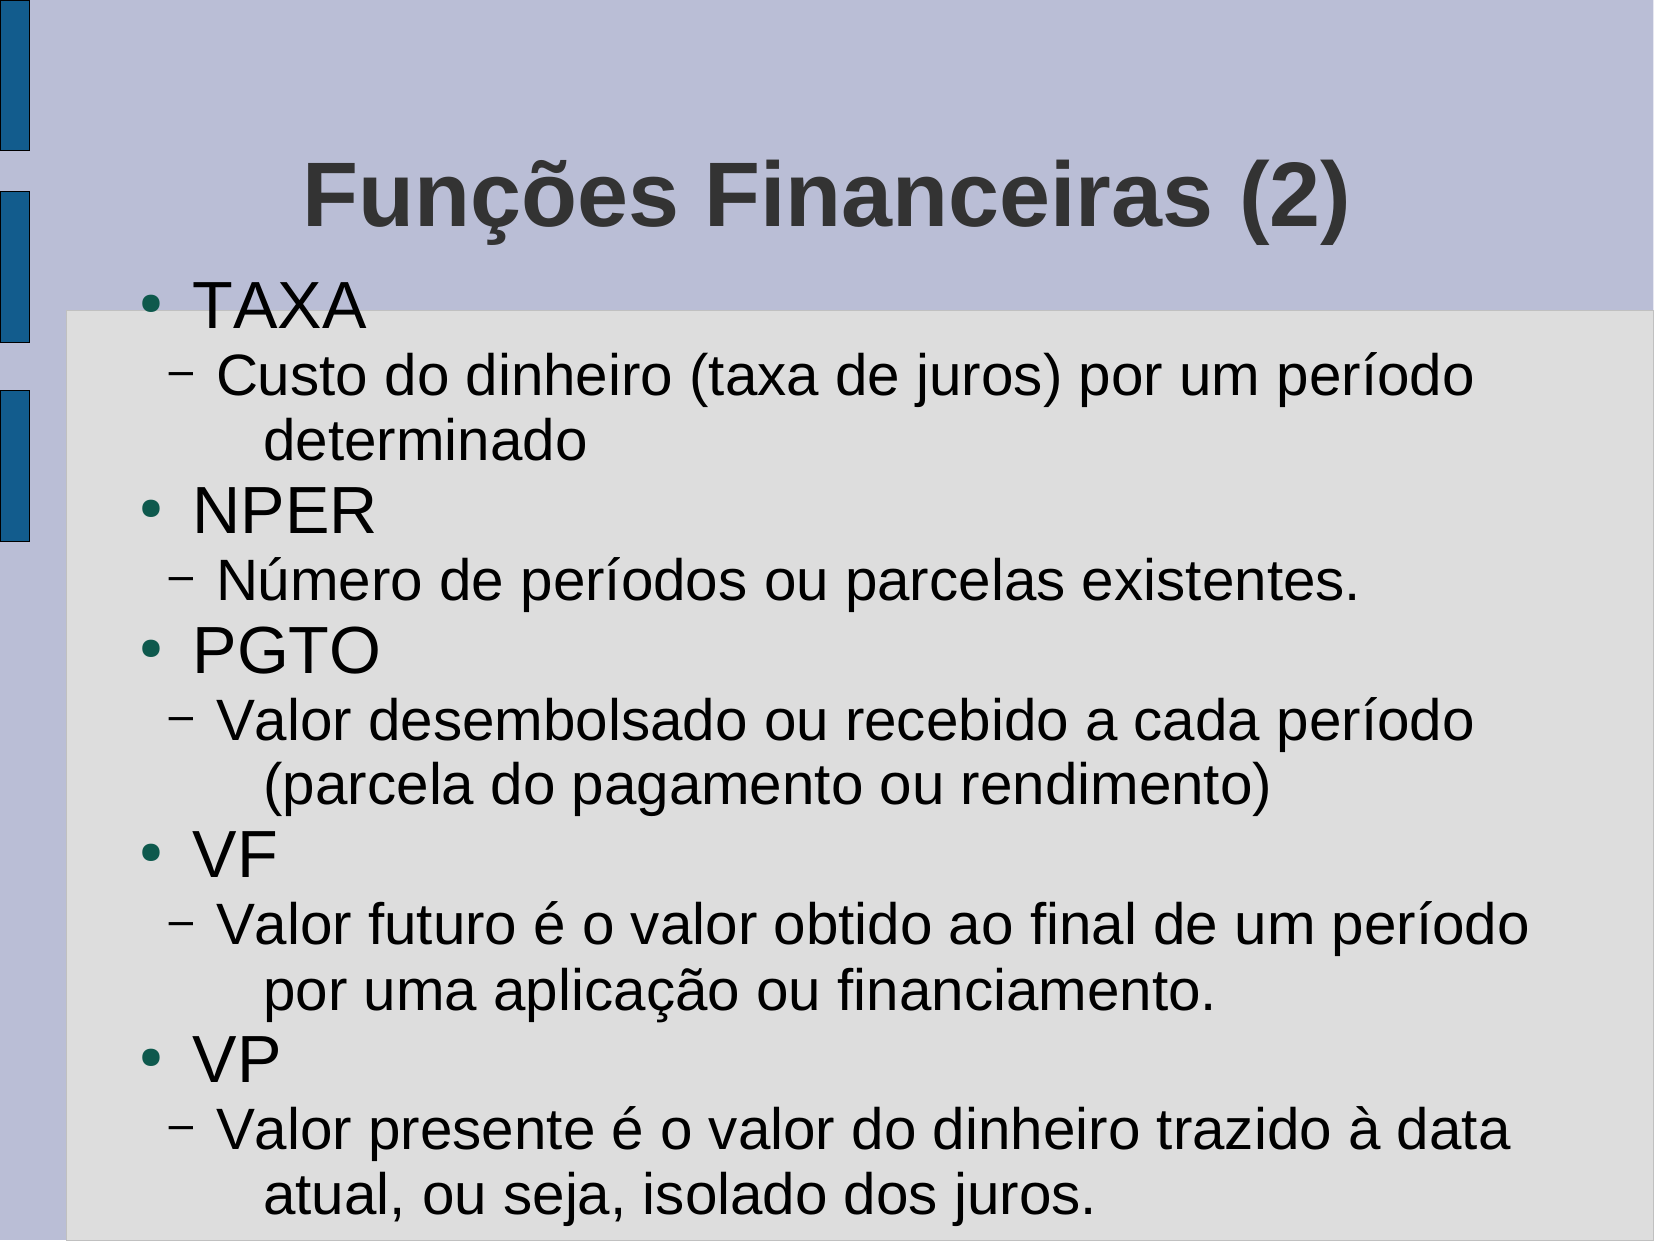

# Funções Financeiras (2)
TAXA
Custo do dinheiro (taxa de juros) por um período determinado
NPER
Número de períodos ou parcelas existentes.
PGTO
Valor desembolsado ou recebido a cada período (parcela do pagamento ou rendimento)
VF
Valor futuro é o valor obtido ao final de um período por uma aplicação ou financiamento.
VP
Valor presente é o valor do dinheiro trazido à data atual, ou seja, isolado dos juros.